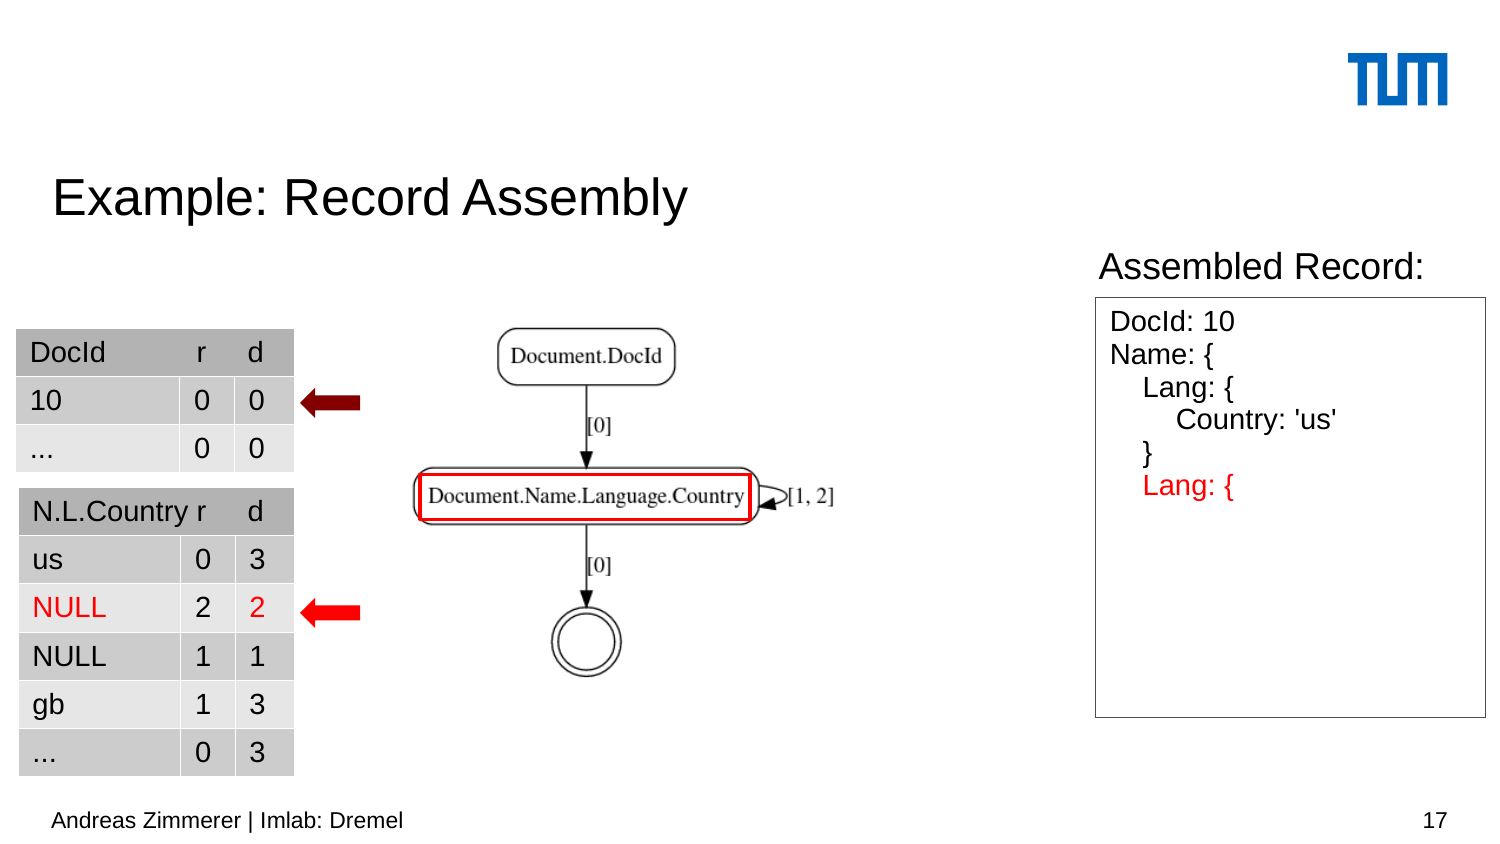

# Example: Record Assembly
Assembled Record:
DocId: 10
Name: {
 Lang: {
 Country: 'us'
 }
 Lang: {
| DocId r d | | |
| --- | --- | --- |
| 10 | 0 | 0 |
| ... | 0 | 0 |
| N.L.Country r d | | |
| --- | --- | --- |
| us | 0 | 3 |
| NULL | 2 | 2 |
| NULL | 1 | 1 |
| gb | 1 | 3 |
| ... | 0 | 3 |
Andreas Zimmerer | Imlab: Dremel